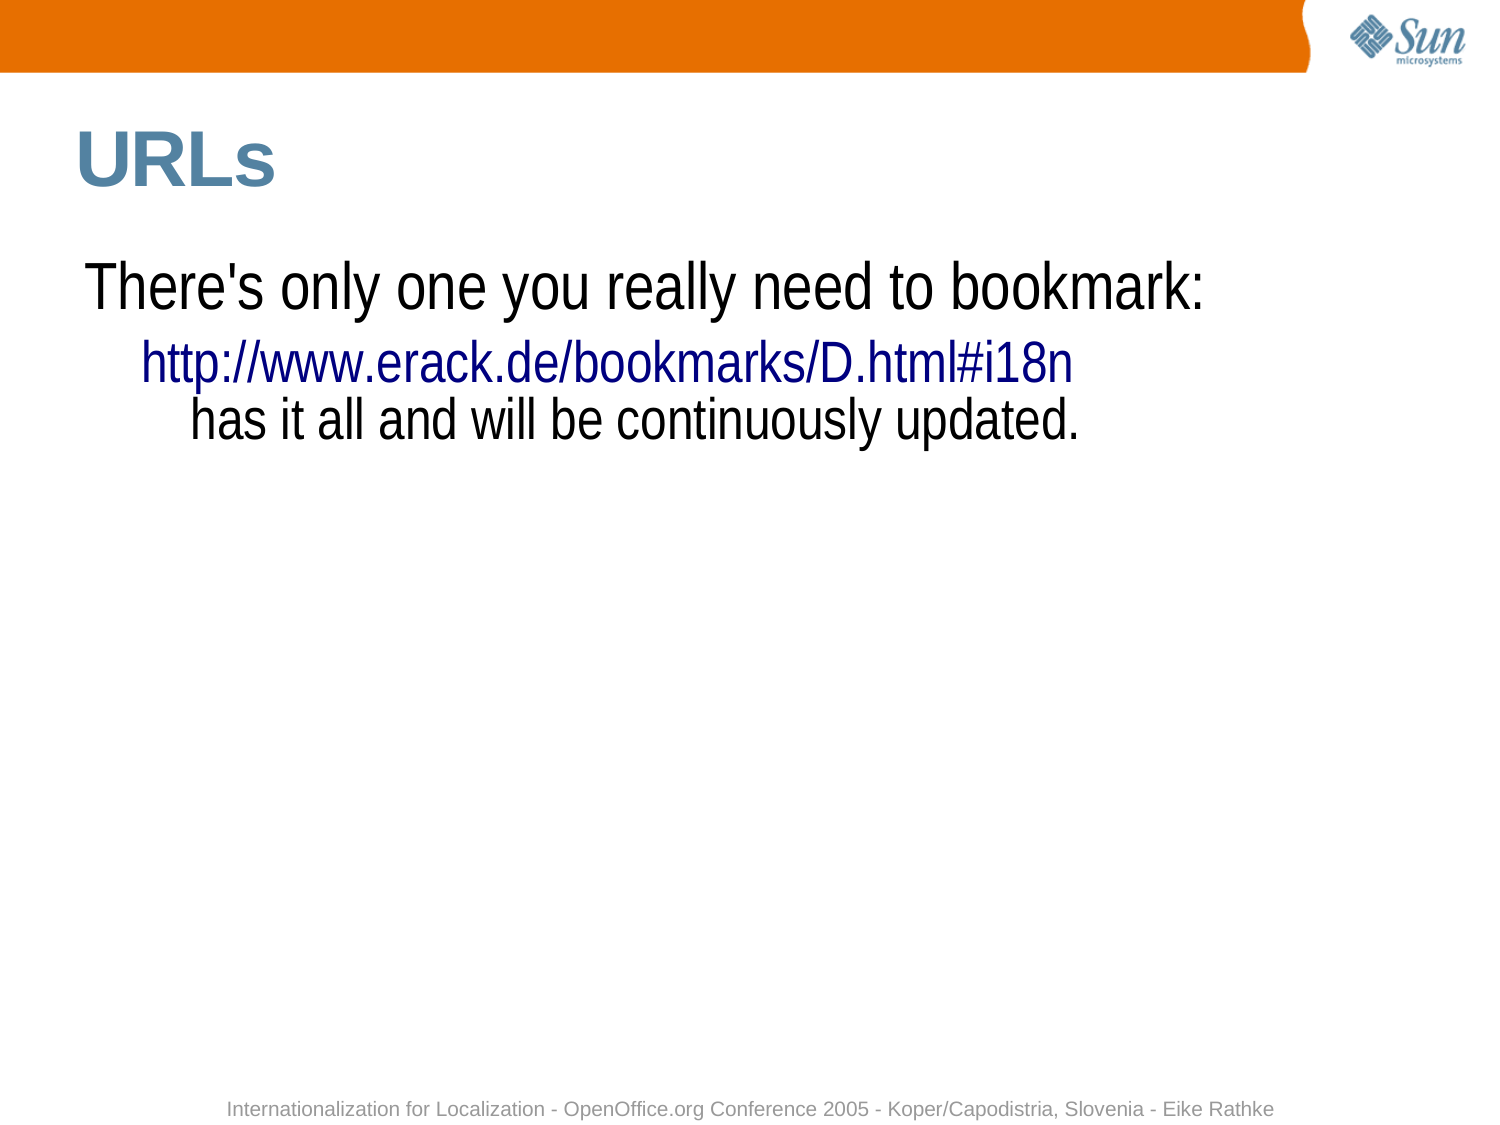

# URLs
There's only one you really need to bookmark:
http://www.erack.de/bookmarks/D.html#i18n
has it all and will be continuously updated.